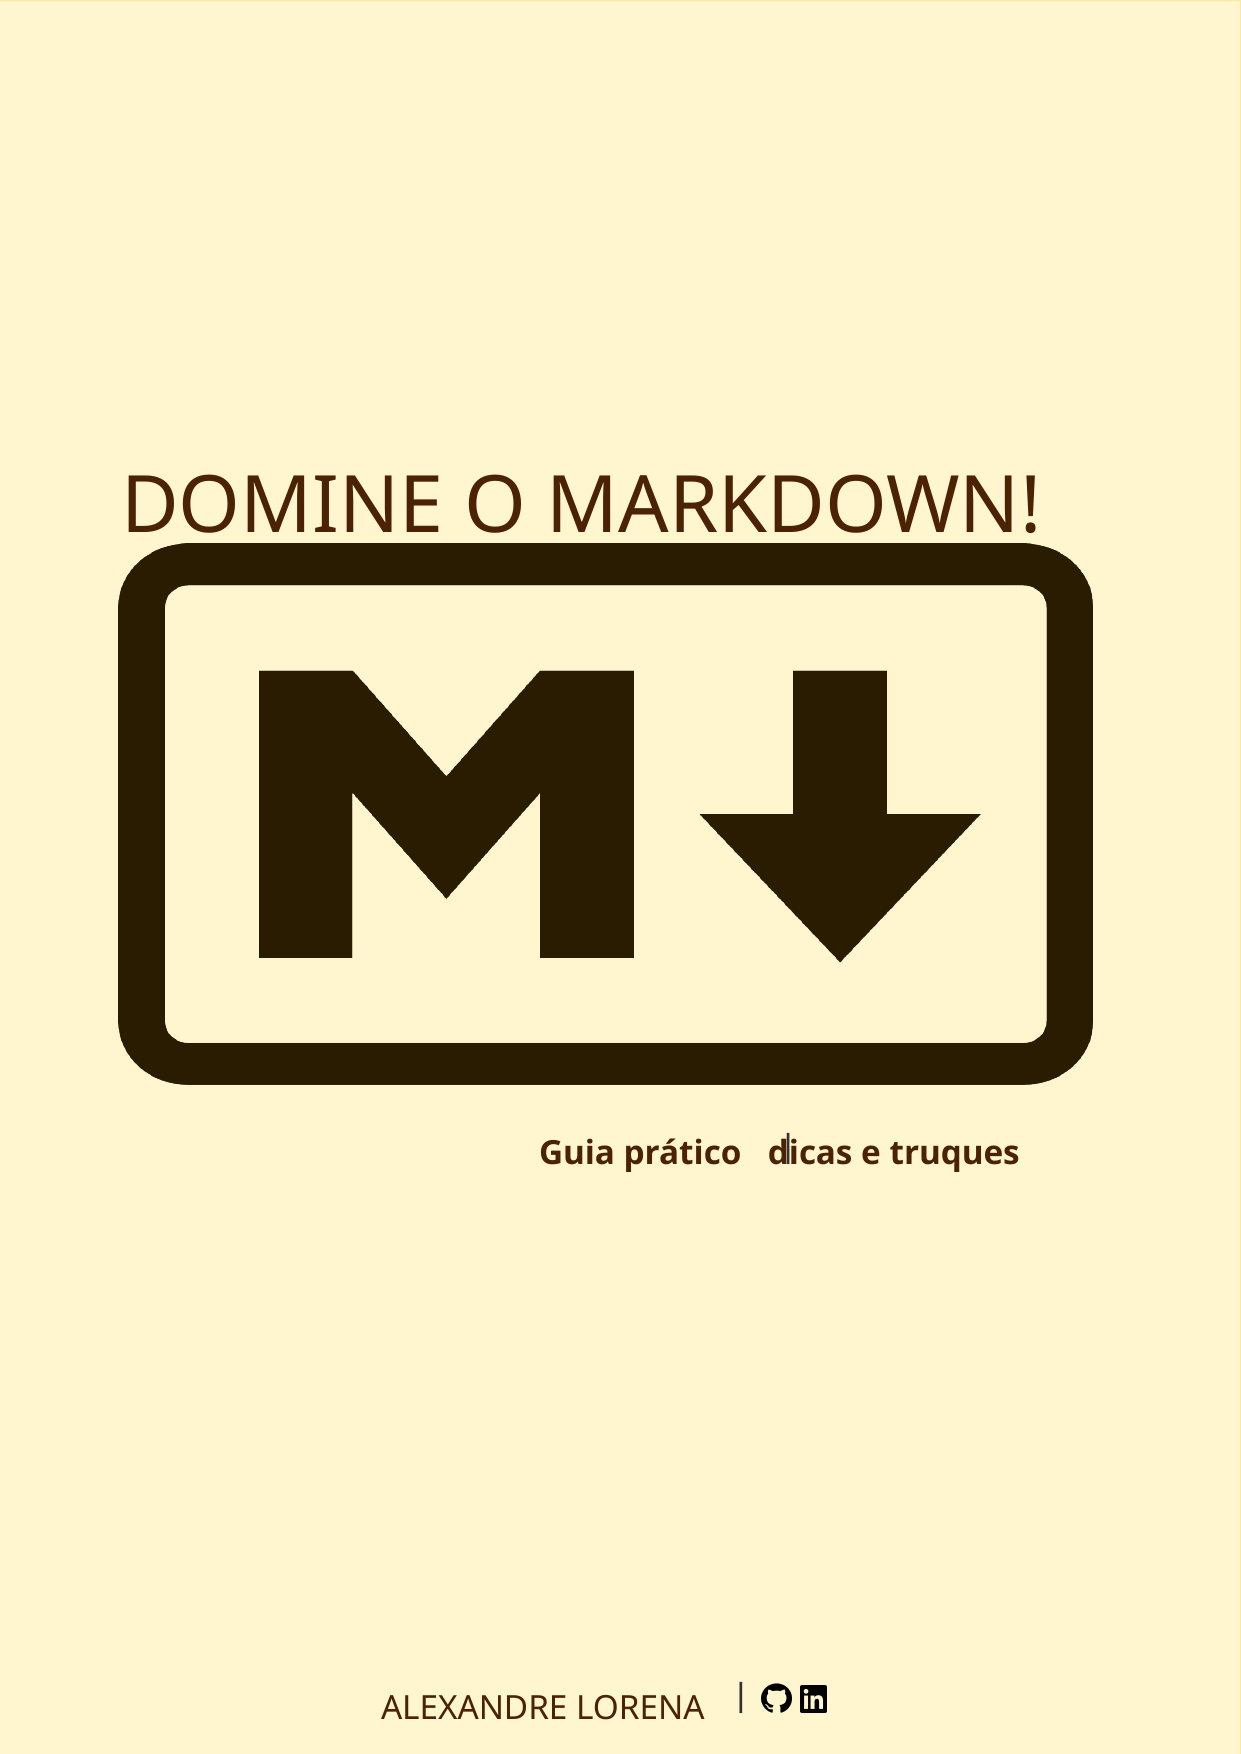

Simplifique a formatação de textos para seus projetos web!
DOMINE O MARKDOWN!
# MARKDOWN GUIA BÁSICO
|
Guia prático dicas e truques
|
ALEXANDRE LORENA